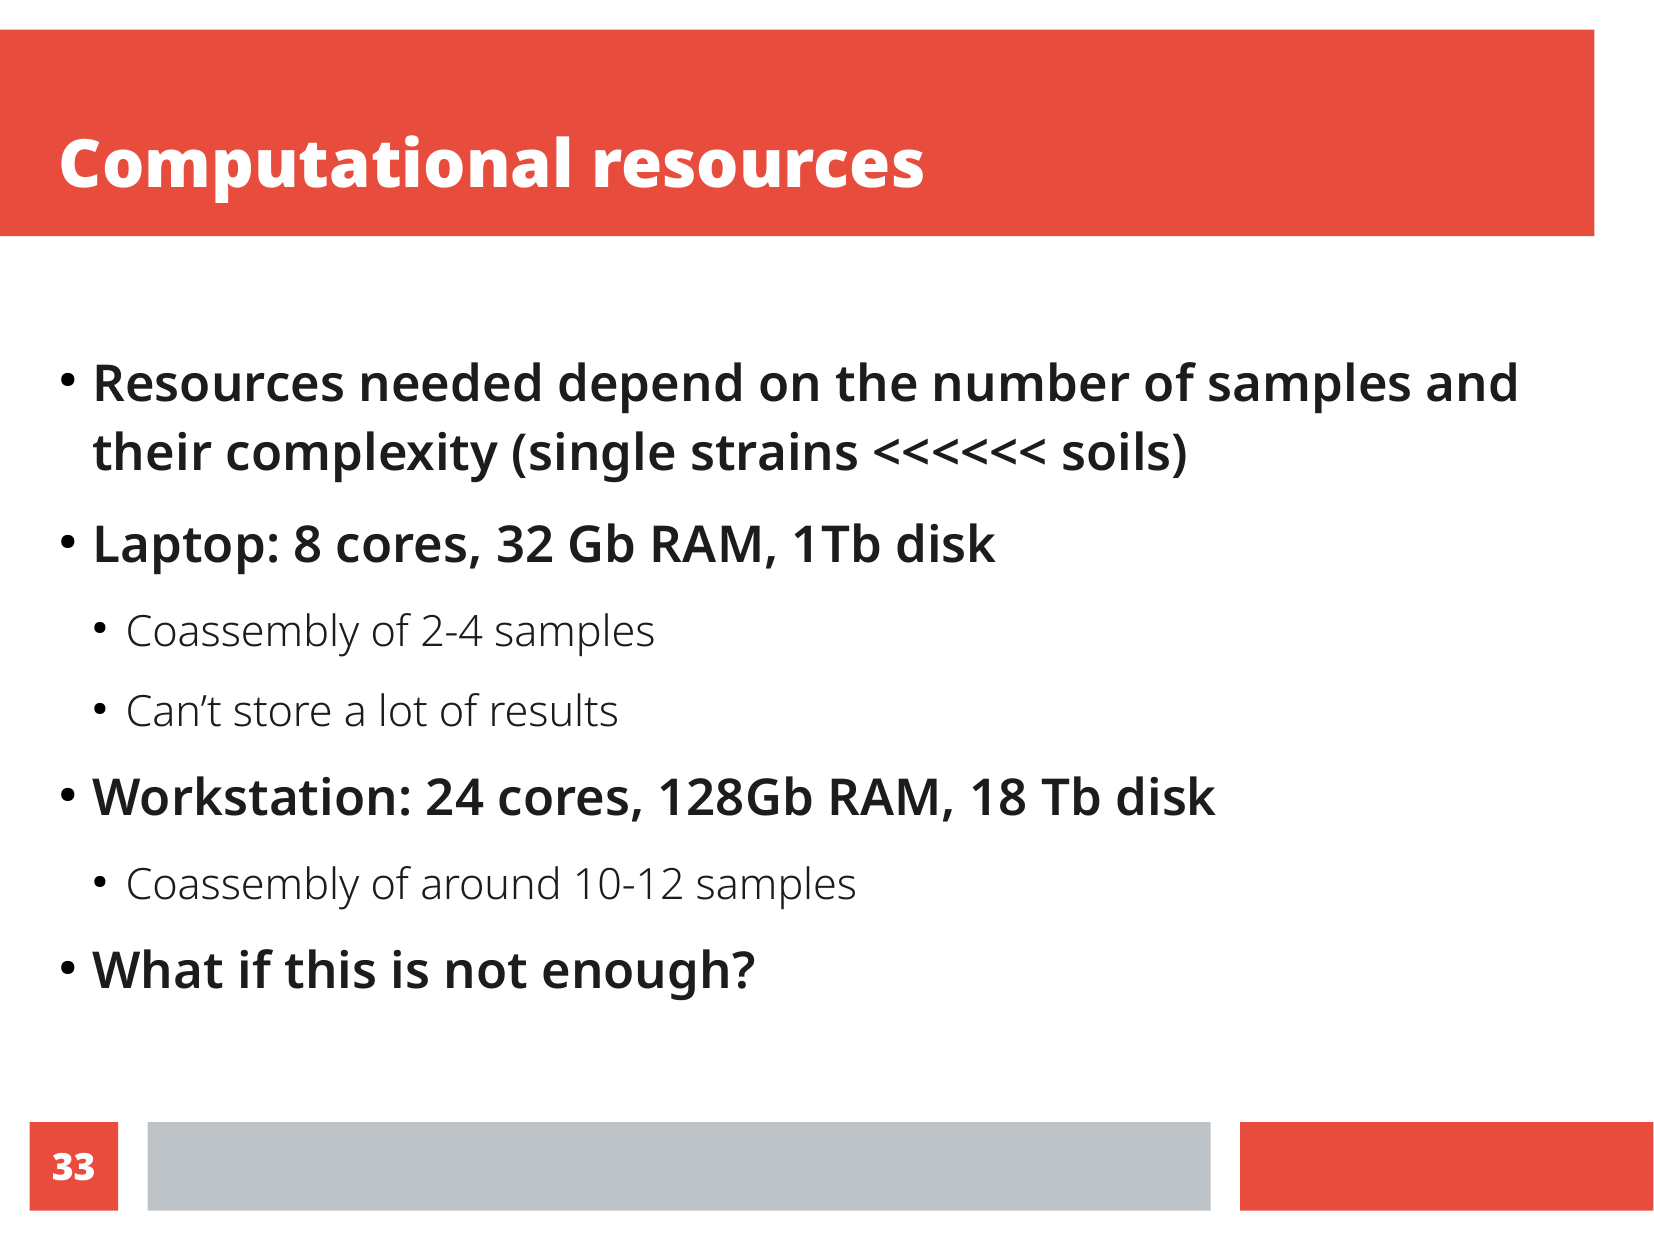

# Computational resources
Resources needed depend on the number of samples and their complexity (single strains <<<<<< soils)
Laptop: 8 cores, 32 Gb RAM, 1Tb disk
Coassembly of 2-4 samples
Can’t store a lot of results
Workstation: 24 cores, 128Gb RAM, 18 Tb disk
Coassembly of around 10-12 samples
What if this is not enough?
33